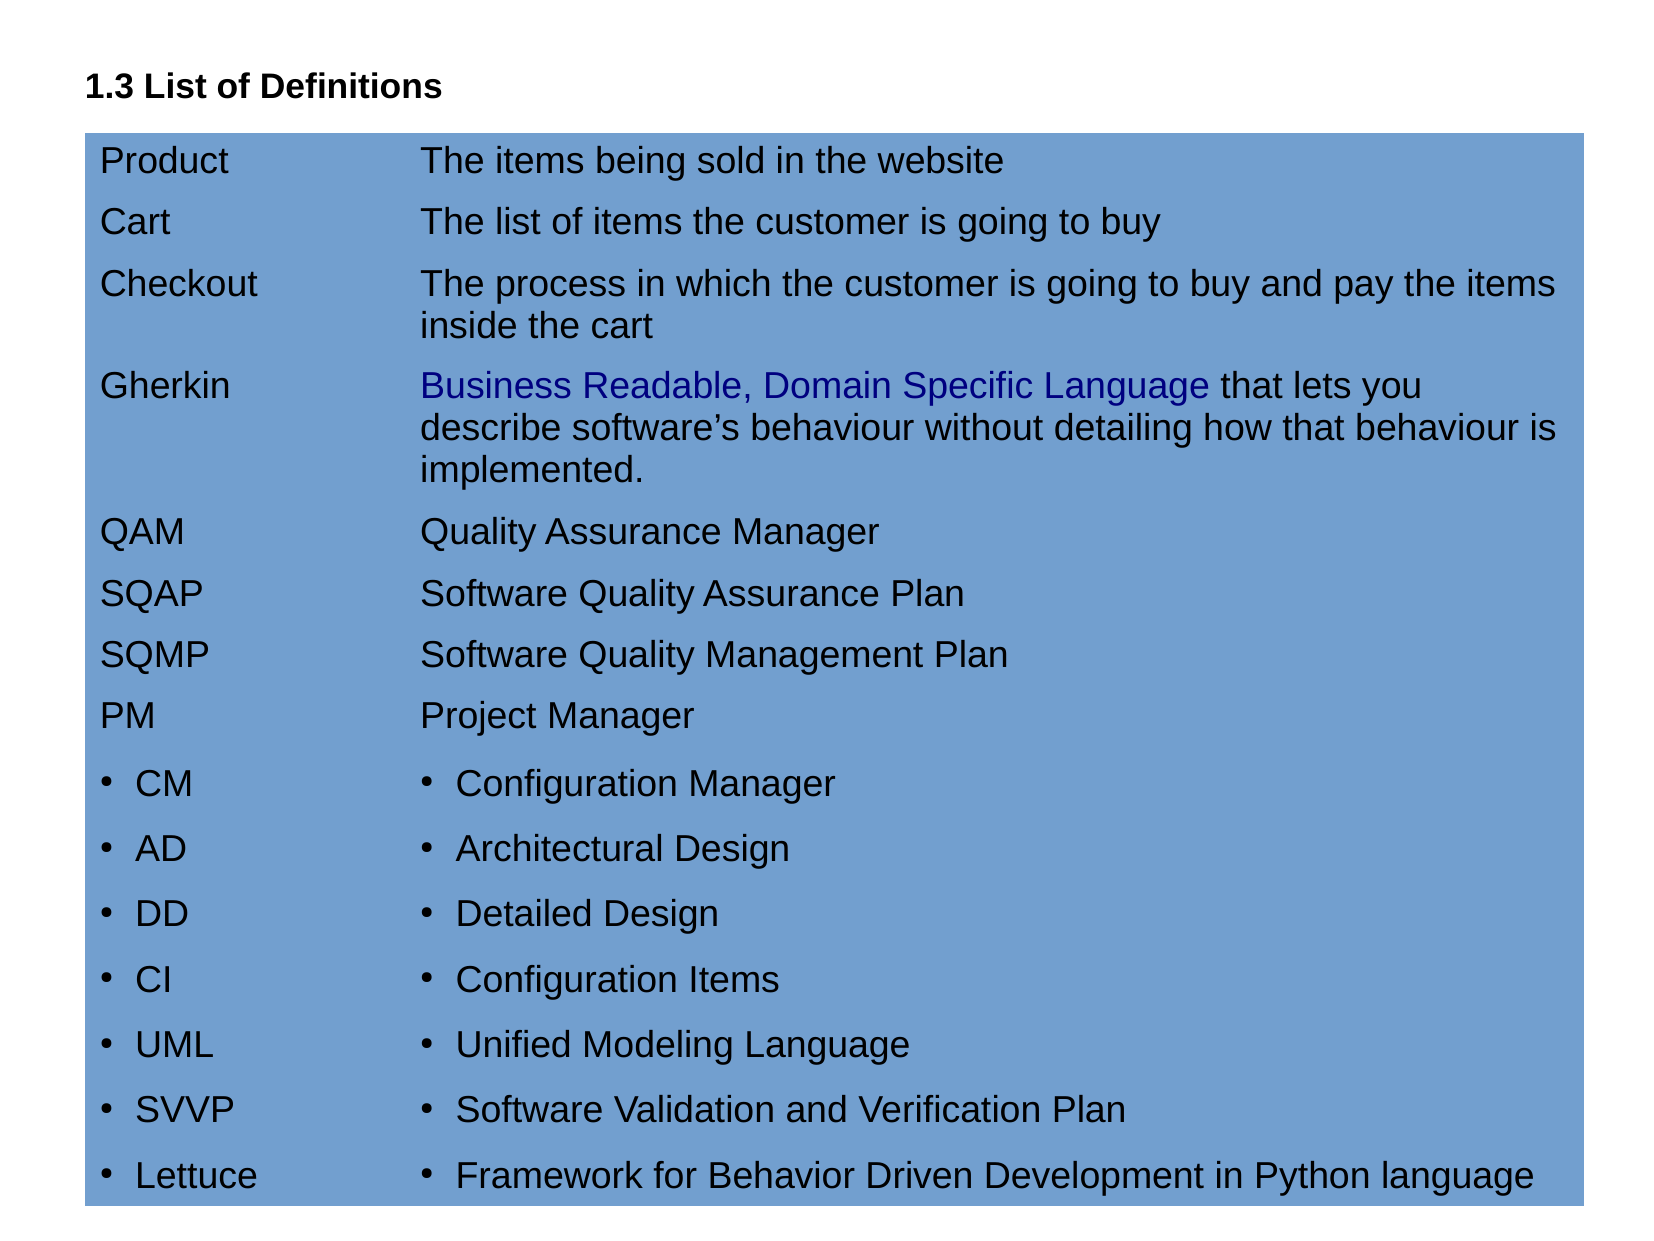

# 1.3 List of Definitions
| Product | The items being sold in the website |
| --- | --- |
| Cart | The list of items the customer is going to buy |
| Checkout | The process in which the customer is going to buy and pay the items inside the cart |
| Gherkin | Business Readable, Domain Specific Language that lets you describe software’s behaviour without detailing how that behaviour is implemented. |
| QAM | Quality Assurance Manager |
| SQAP | Software Quality Assurance Plan |
| SQMP | Software Quality Management Plan |
| PM | Project Manager |
| CM | Configuration Manager |
| AD | Architectural Design |
| DD | Detailed Design |
| CI | Configuration Items |
| UML | Unified Modeling Language |
| SVVP | Software Validation and Verification Plan |
| Lettuce | Framework for Behavior Driven Development in Python language |